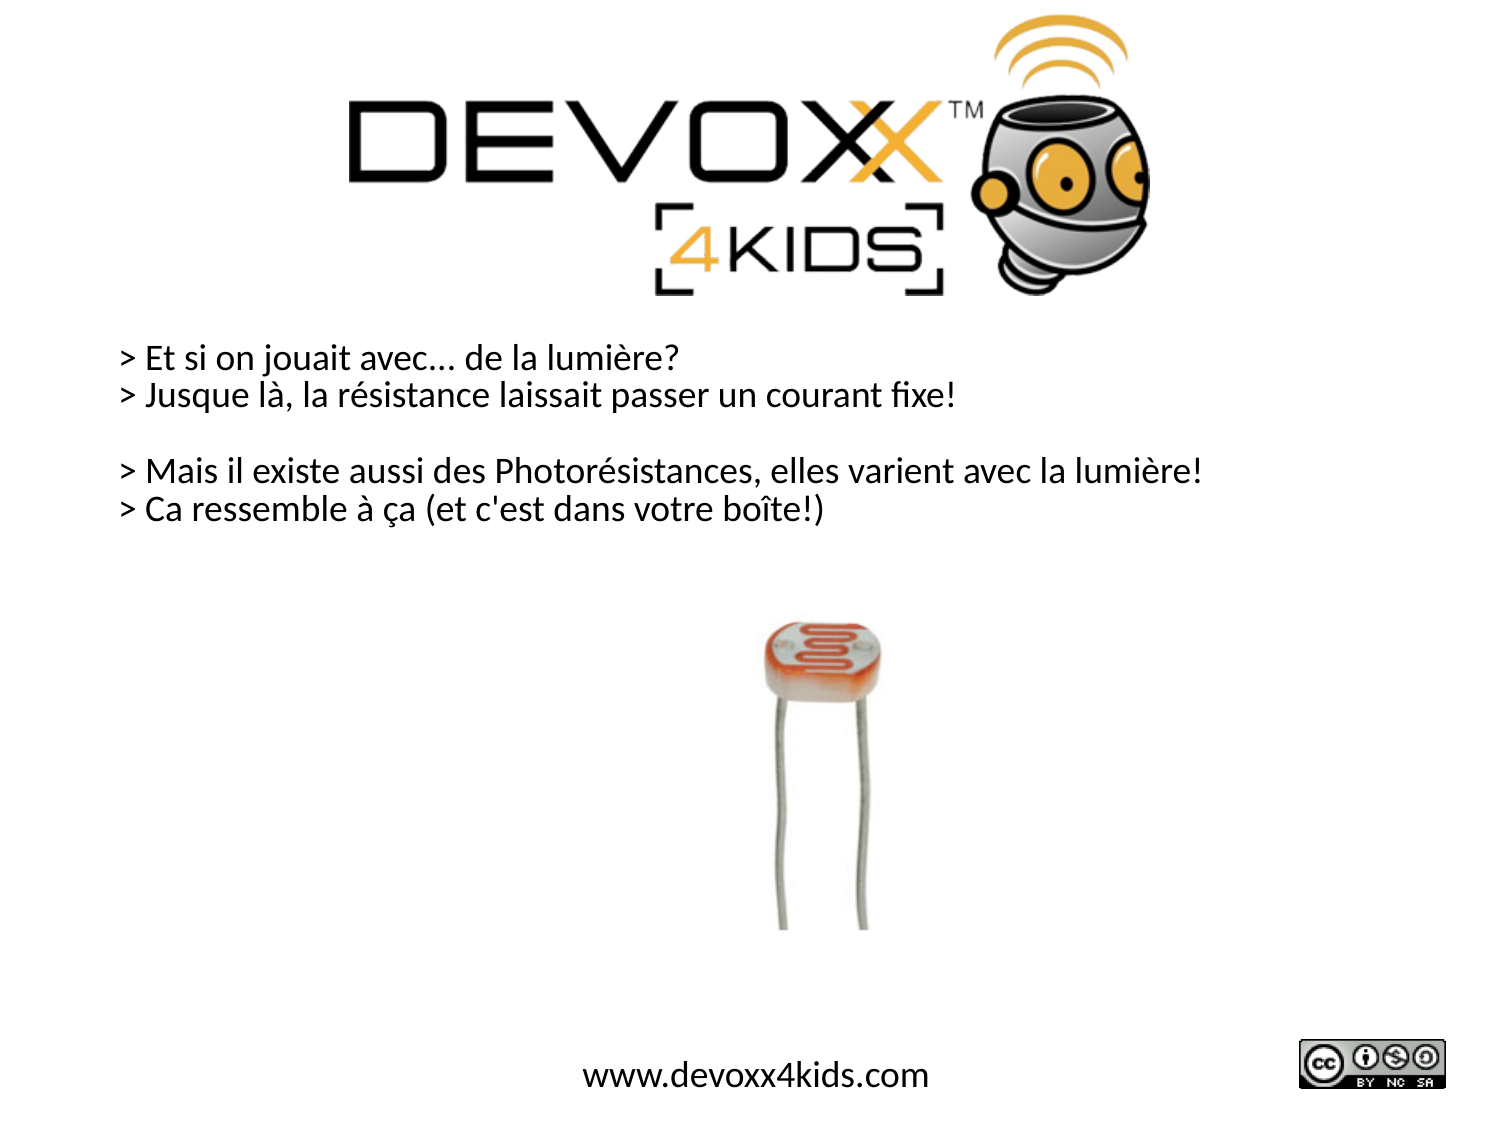

# > Et si on jouait avec... de la lumière? > Jusque là, la résistance laissait passer un courant fixe! > Mais il existe aussi des Photorésistances, elles varient avec la lumière! > Ca ressemble à ça (et c'est dans votre boîte!)